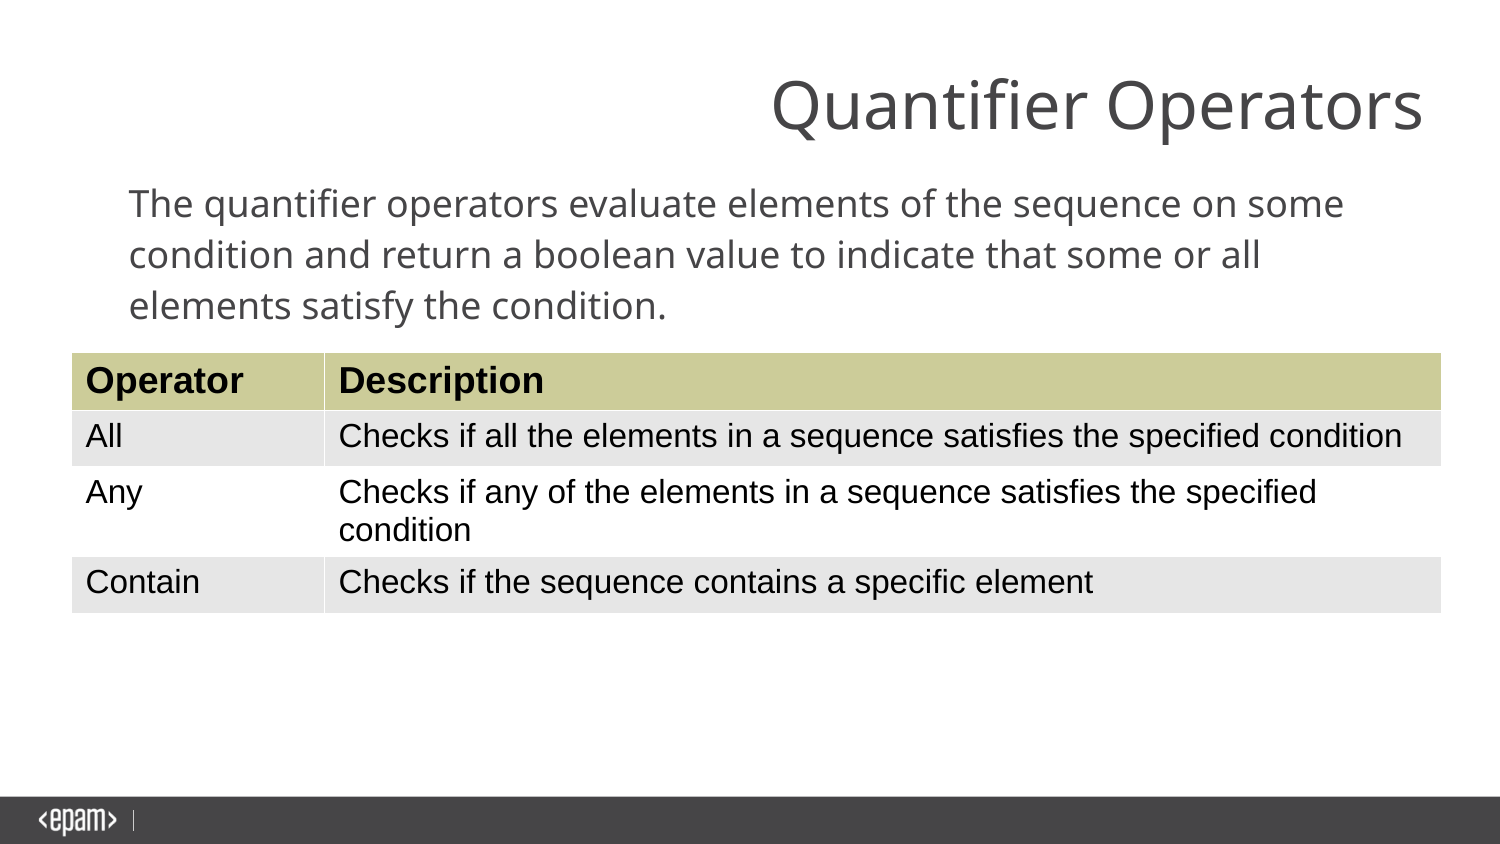

# Quantifier Operators
The quantifier operators evaluate elements of the sequence on some condition and return a boolean value to indicate that some or all elements satisfy the condition.
| Operator | Description |
| --- | --- |
| All | Checks if all the elements in a sequence satisfies the specified condition |
| Any | Checks if any of the elements in a sequence satisfies the specified condition |
| Contain | Checks if the sequence contains a specific element |